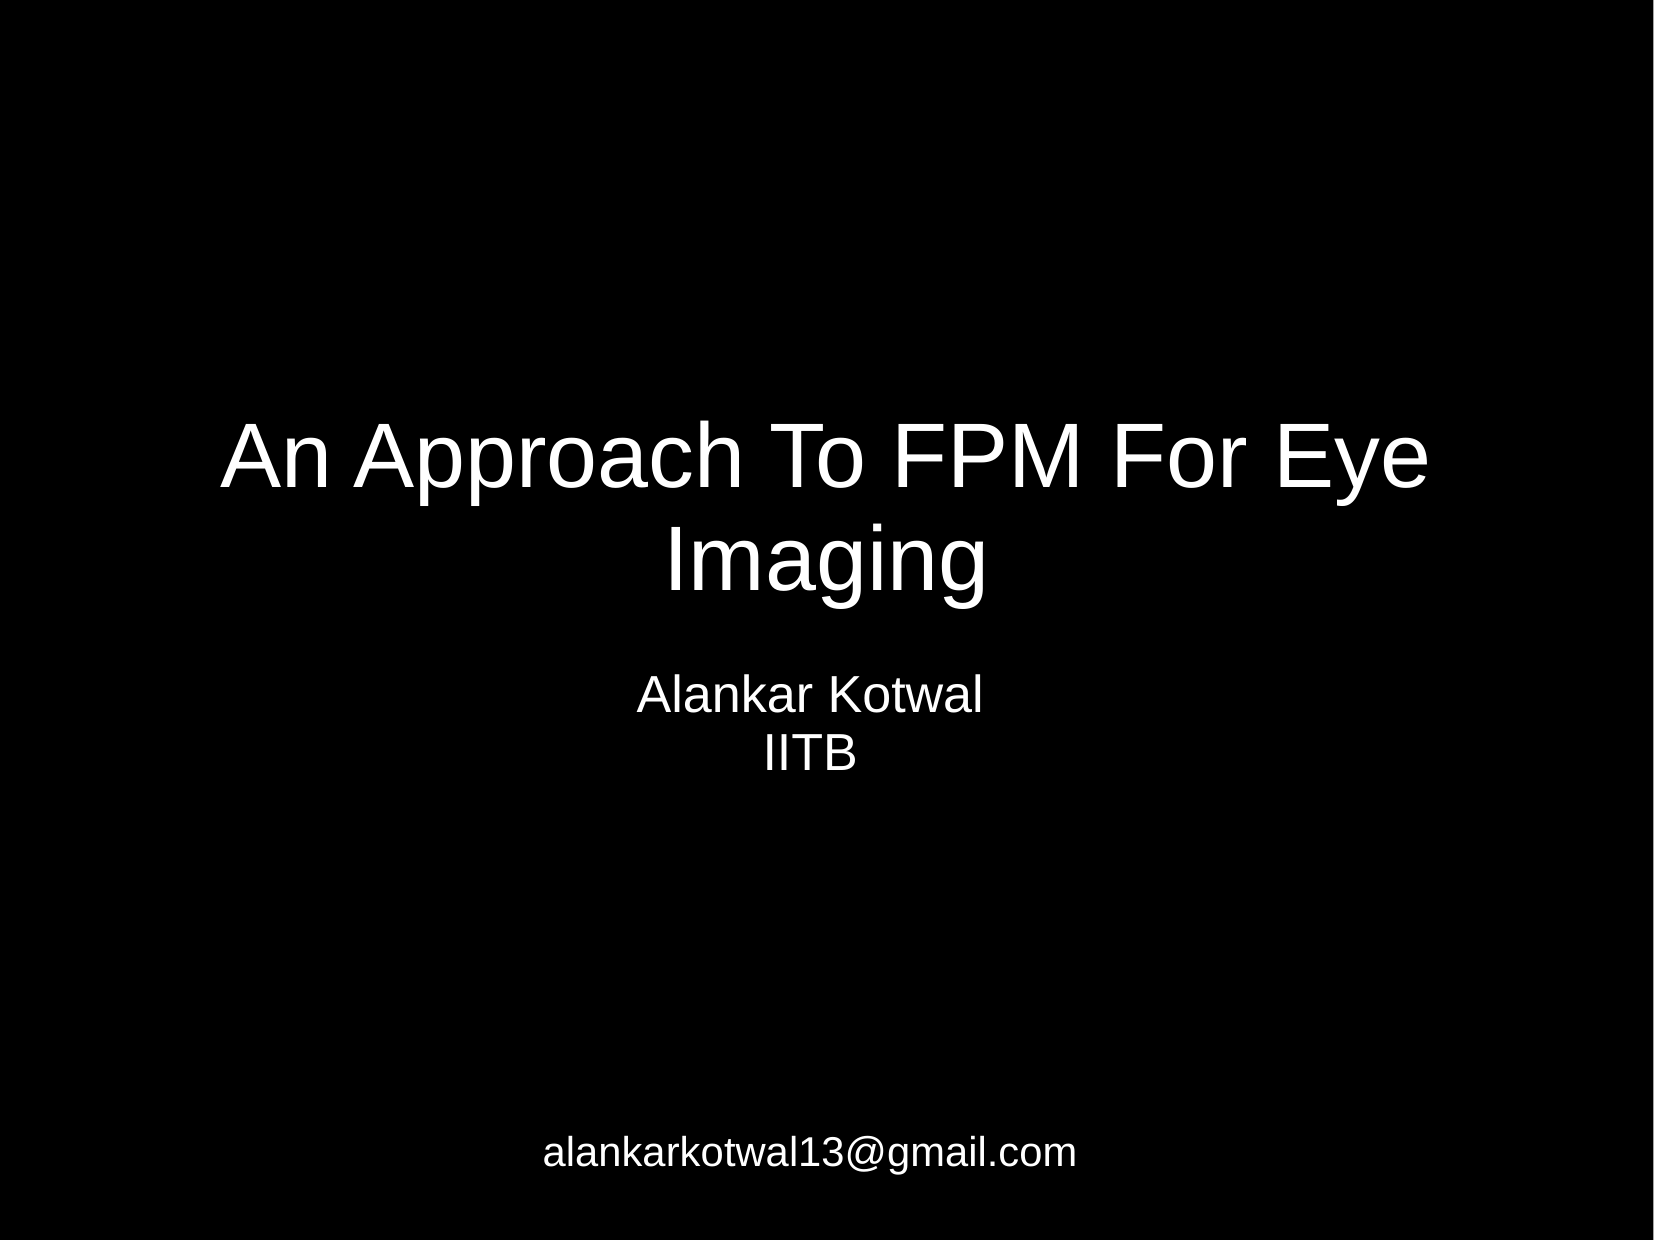

# An Approach To FPM For Eye Imaging
Alankar Kotwal
IITB
alankarkotwal13@gmail.com